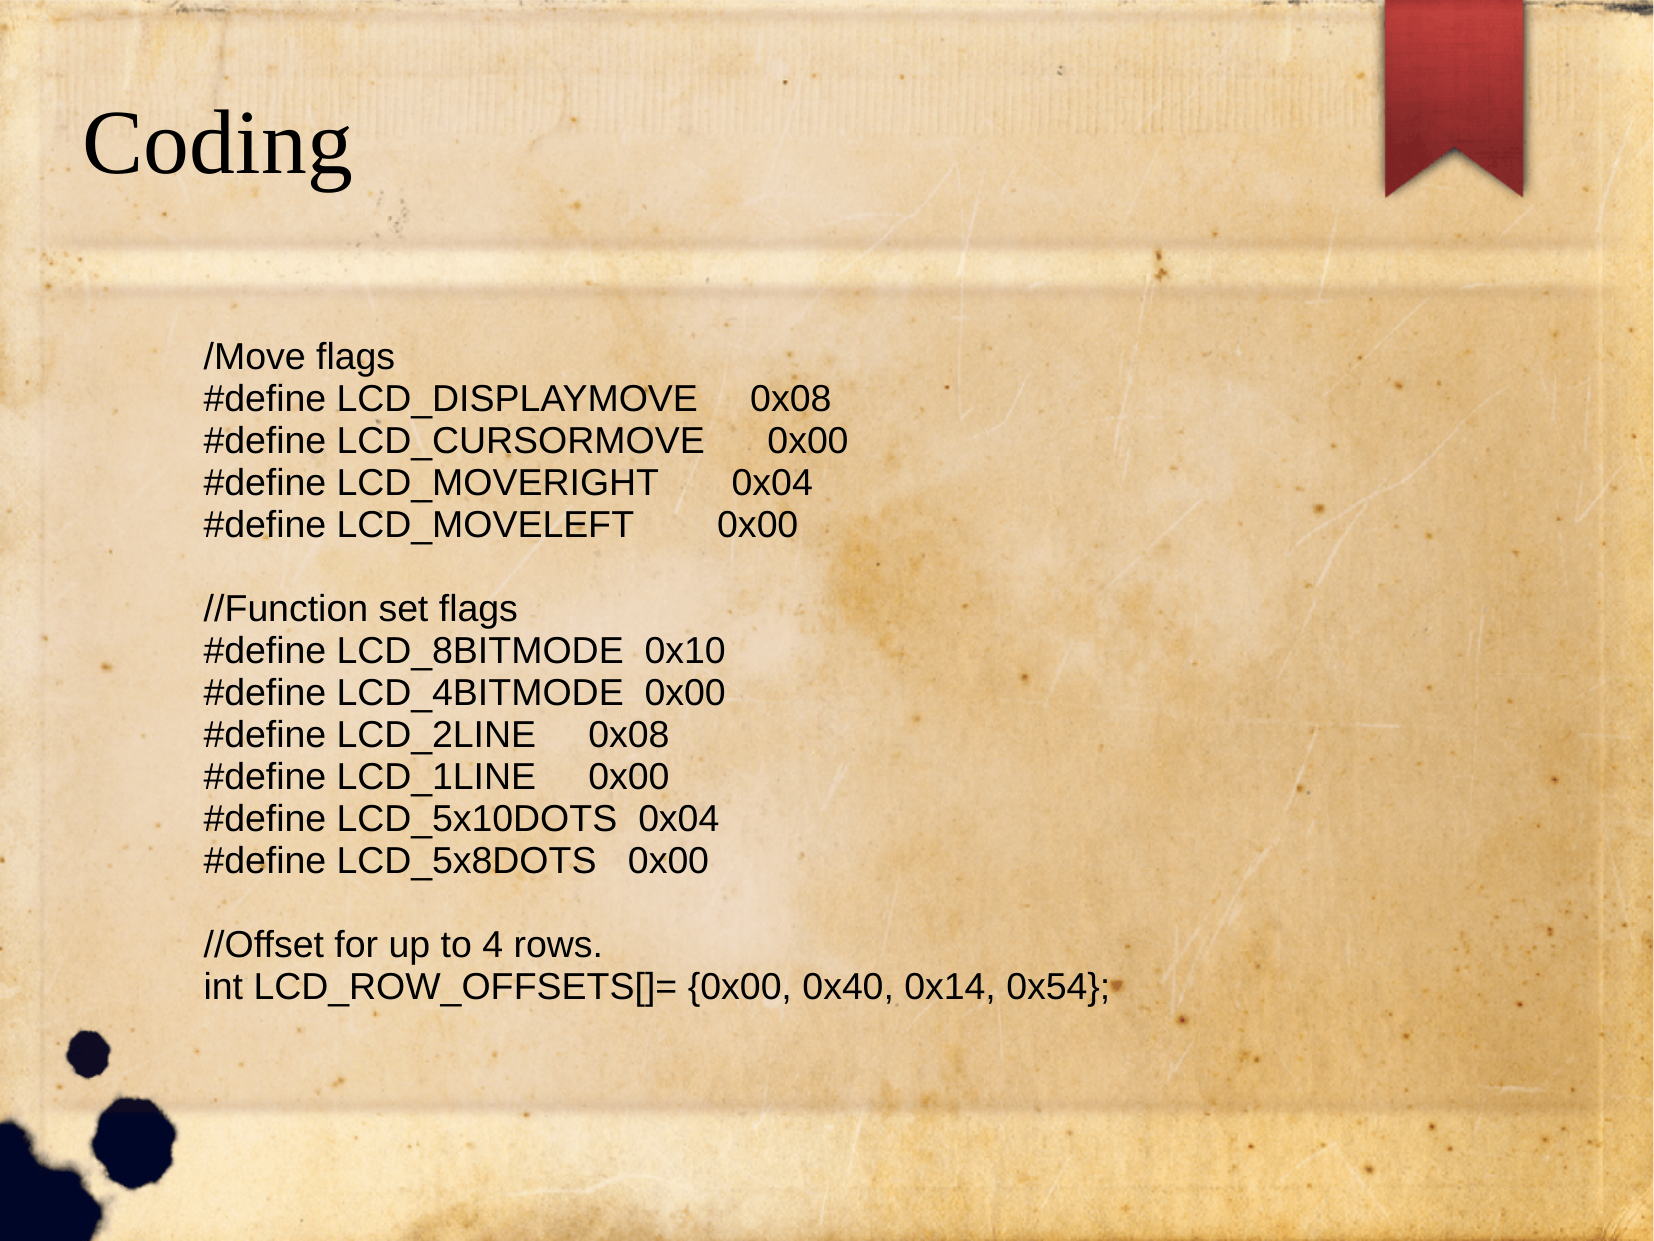

# Coding
/Move flags
#define LCD_DISPLAYMOVE 0x08
#define LCD_CURSORMOVE 0x00
#define LCD_MOVERIGHT 0x04
#define LCD_MOVELEFT 0x00
//Function set flags
#define LCD_8BITMODE 0x10
#define LCD_4BITMODE 0x00
#define LCD_2LINE 0x08
#define LCD_1LINE 0x00
#define LCD_5x10DOTS 0x04
#define LCD_5x8DOTS 0x00
//Offset for up to 4 rows.
int LCD_ROW_OFFSETS[]= {0x00, 0x40, 0x14, 0x54};